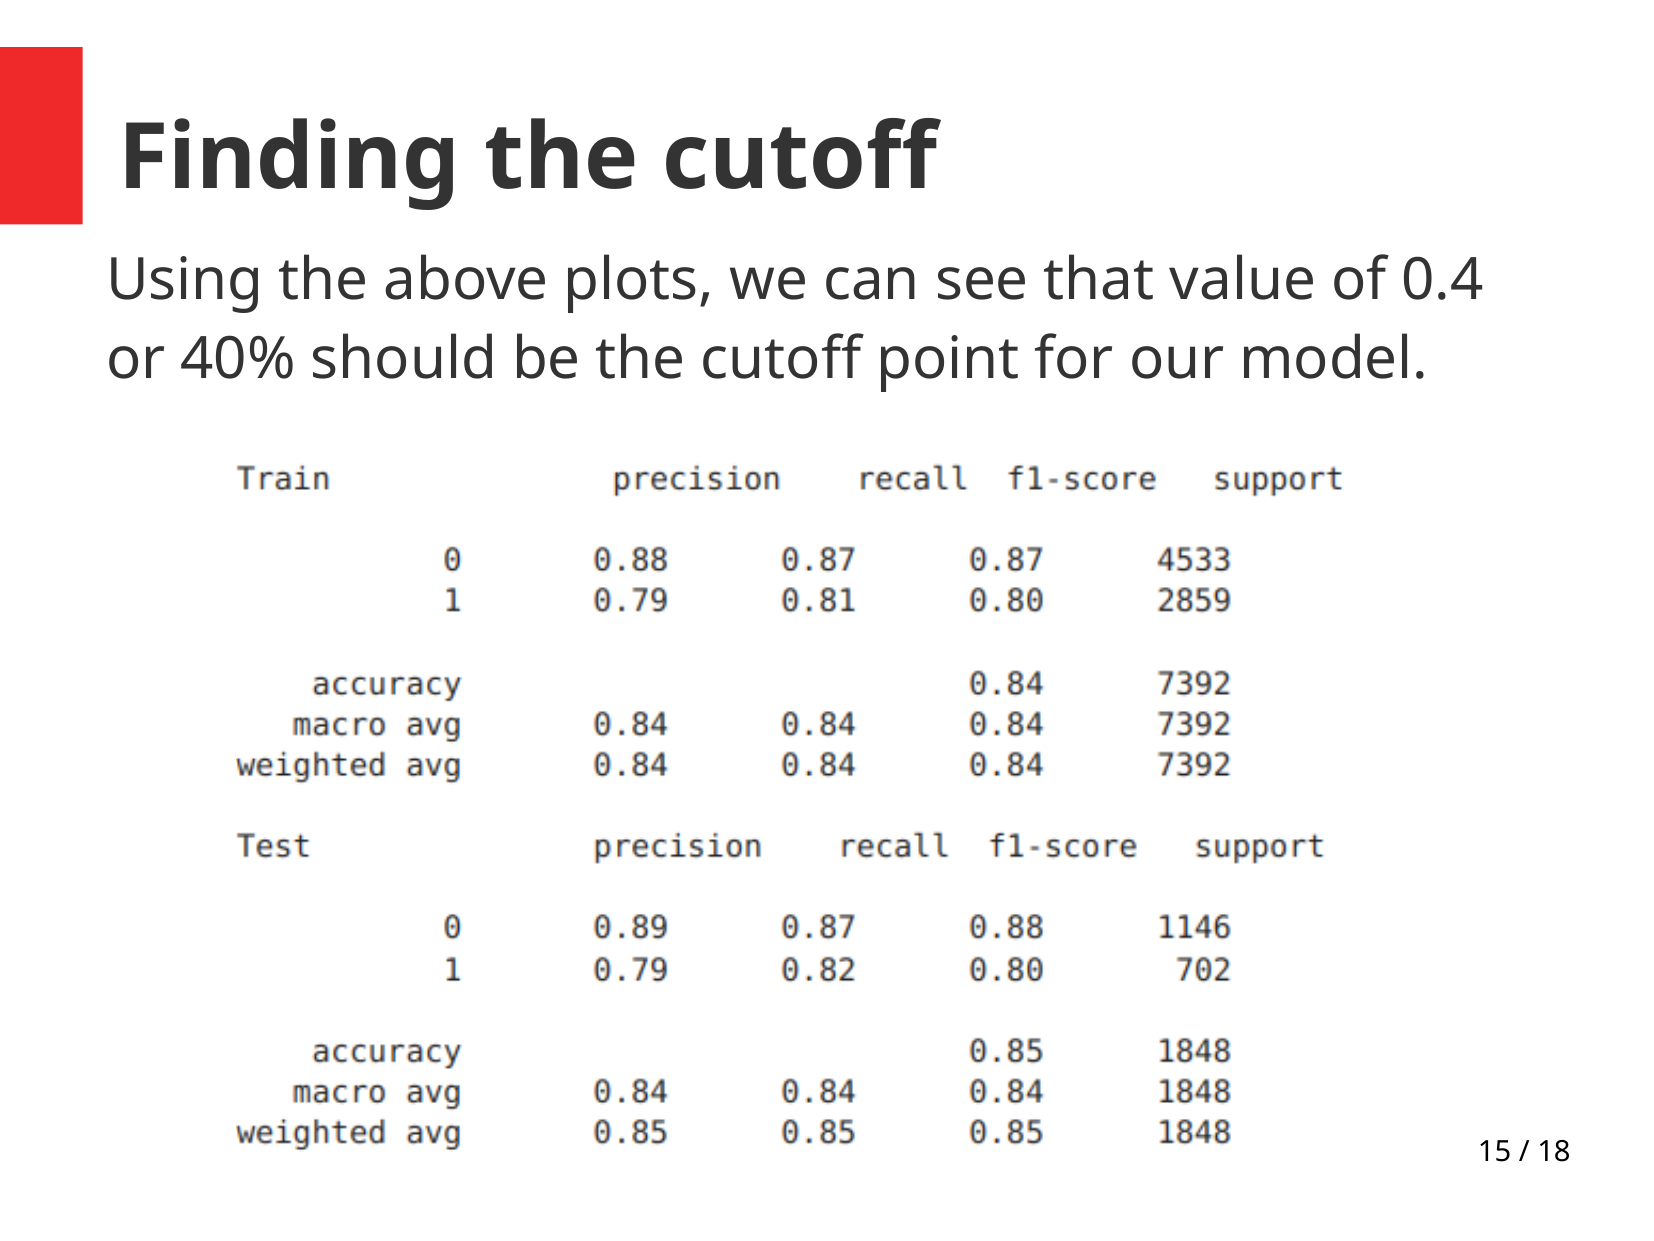

# Finding the cutoff
Using the above plots, we can see that value of 0.4 or 40% should be the cutoff point for our model.
15